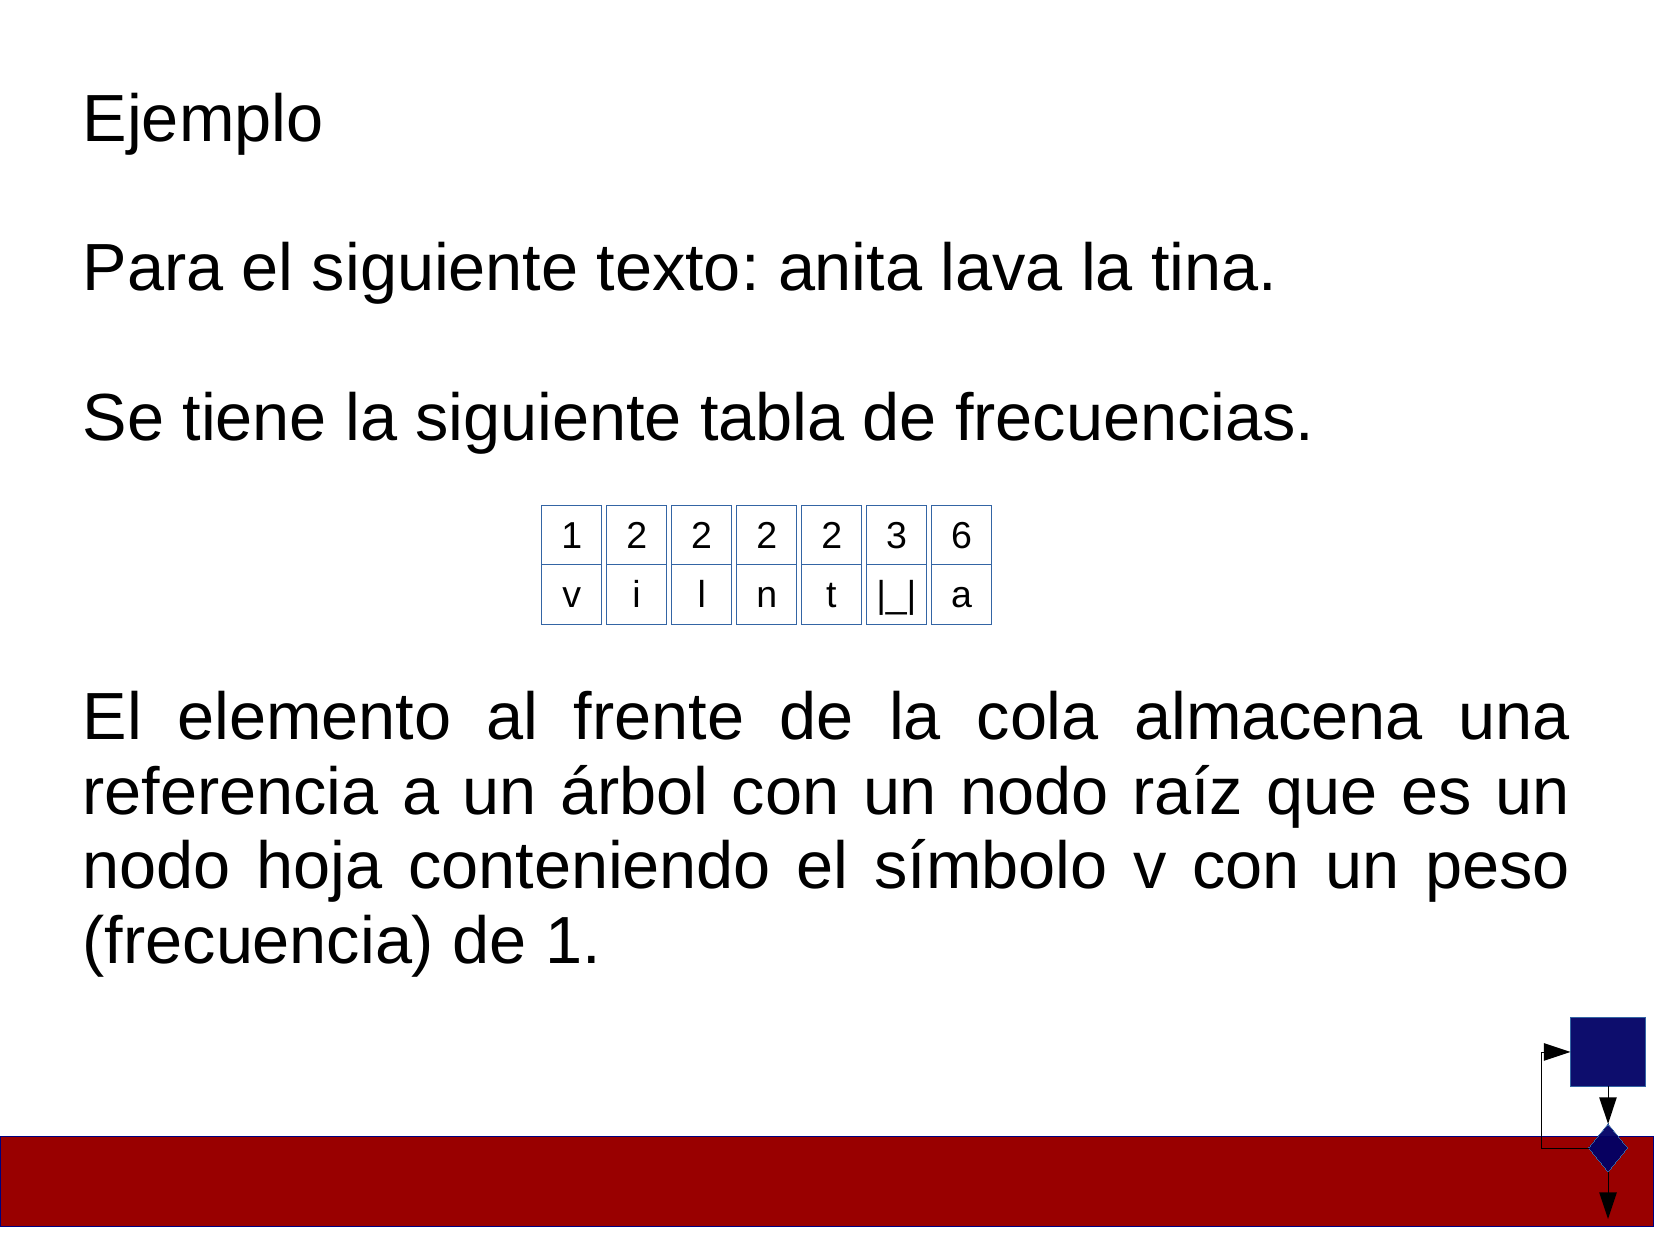

# Ejemplo
Para el siguiente texto: anita lava la tina.
Se tiene la siguiente tabla de frecuencias.
El elemento al frente de la cola almacena una referencia a un árbol con un nodo raíz que es un nodo hoja conteniendo el símbolo v con un peso (frecuencia) de 1.
1
v
2
i
2
l
2
n
2
t
3
|_|
6
a